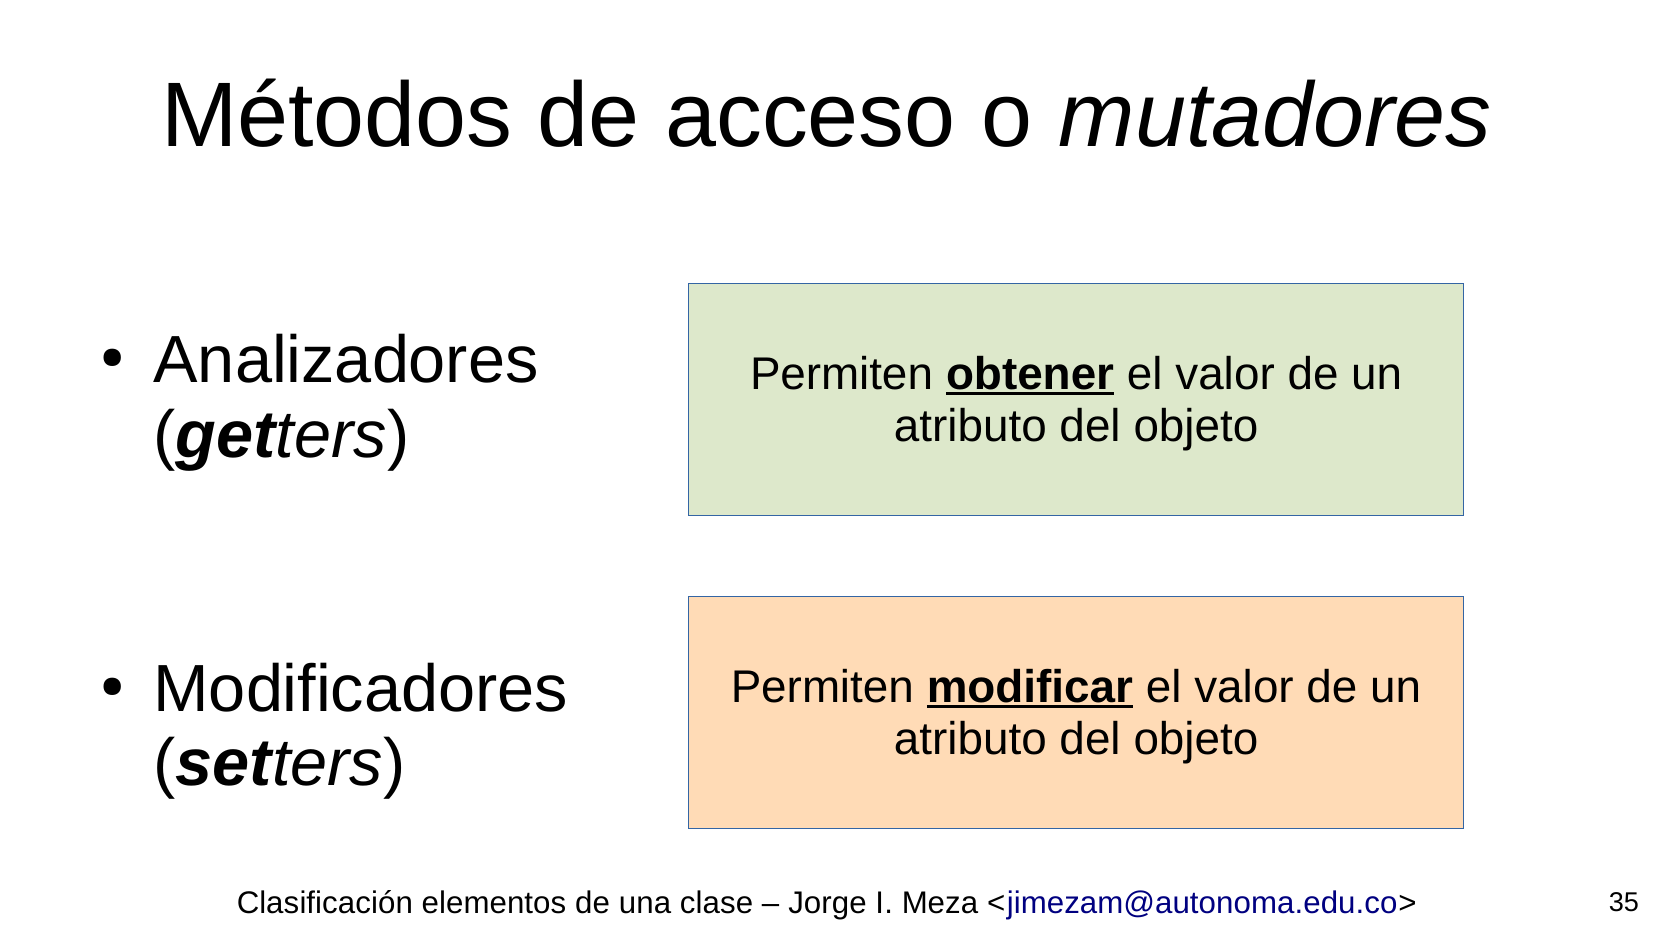

# Métodos de acceso o mutadores
Analizadores
(getters)
Modificadores
(setters)
Permiten obtener el valor de un atributo del objeto
Permiten modificar el valor de un atributo del objeto